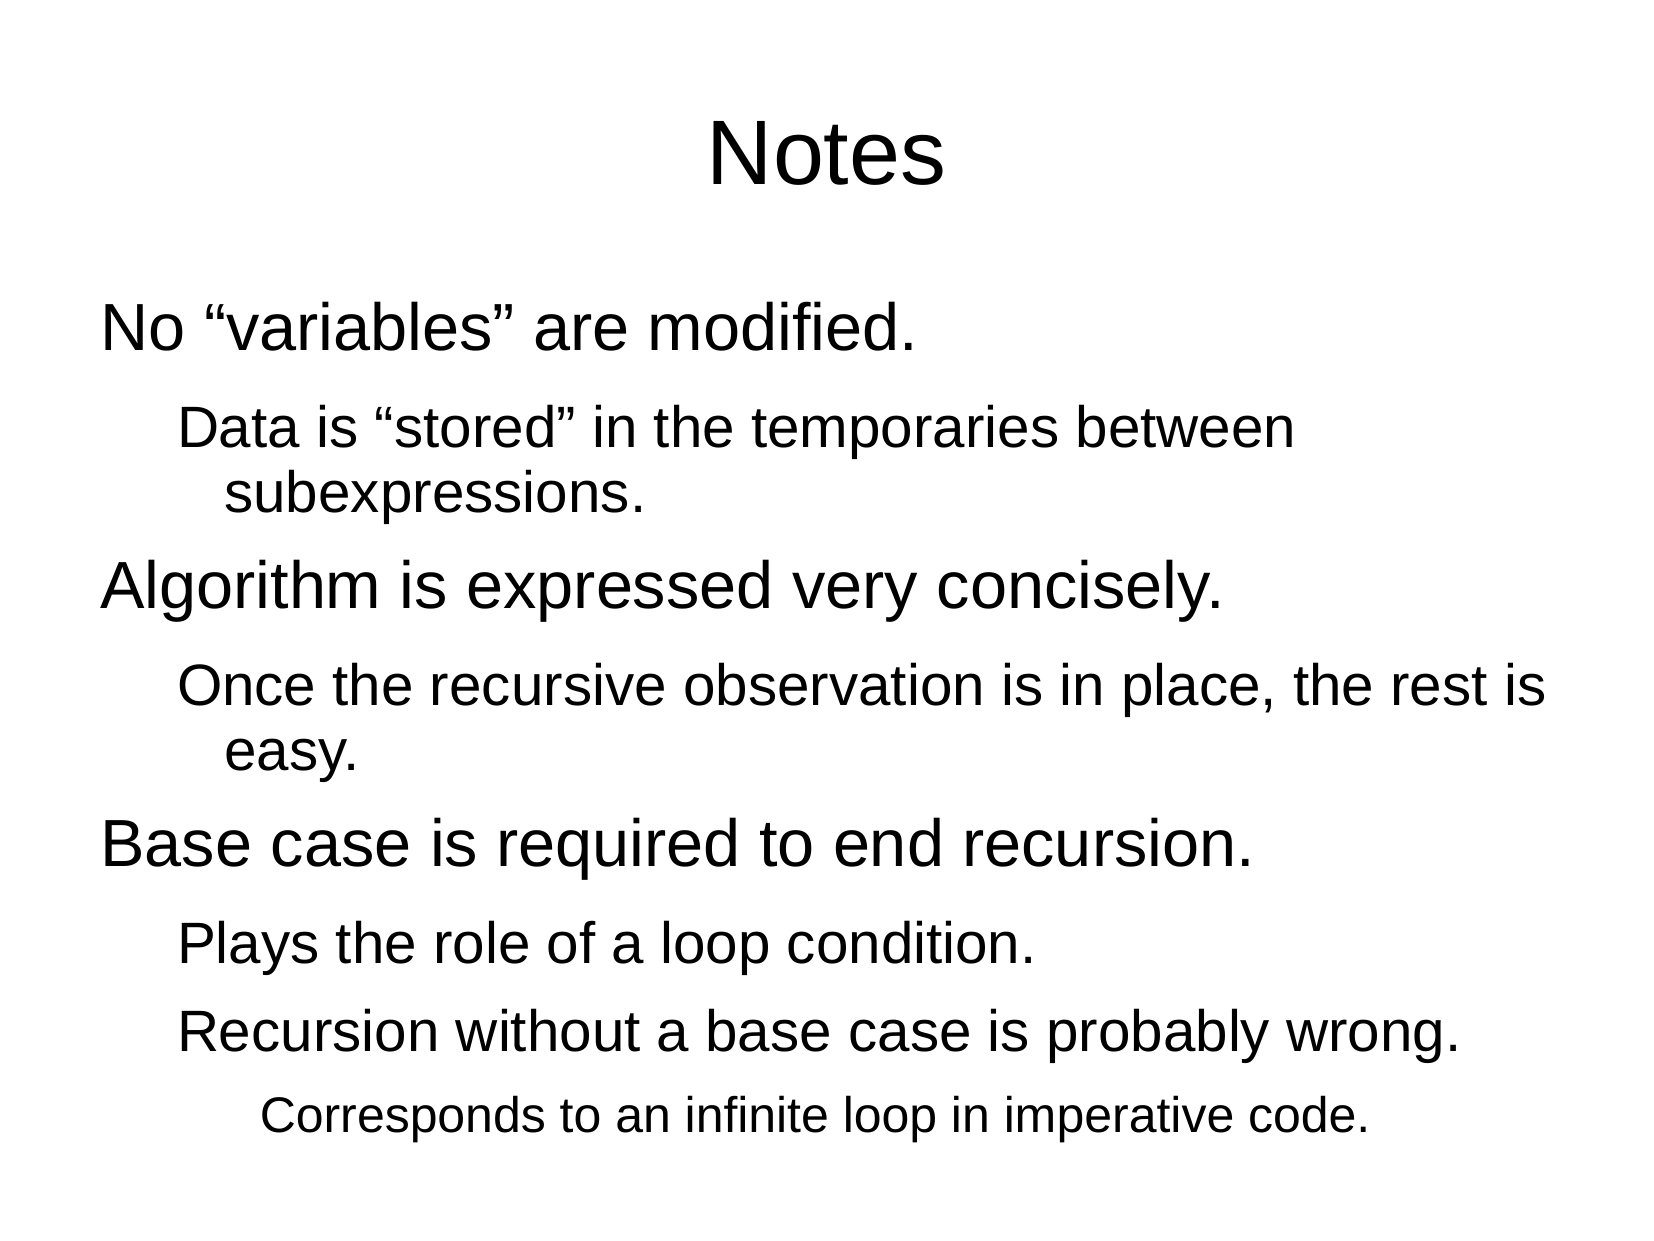

# Notes
No “variables” are modified.
Data is “stored” in the temporaries between subexpressions.
Algorithm is expressed very concisely.
Once the recursive observation is in place, the rest is easy.
Base case is required to end recursion.
Plays the role of a loop condition.
Recursion without a base case is probably wrong.
Corresponds to an infinite loop in imperative code.